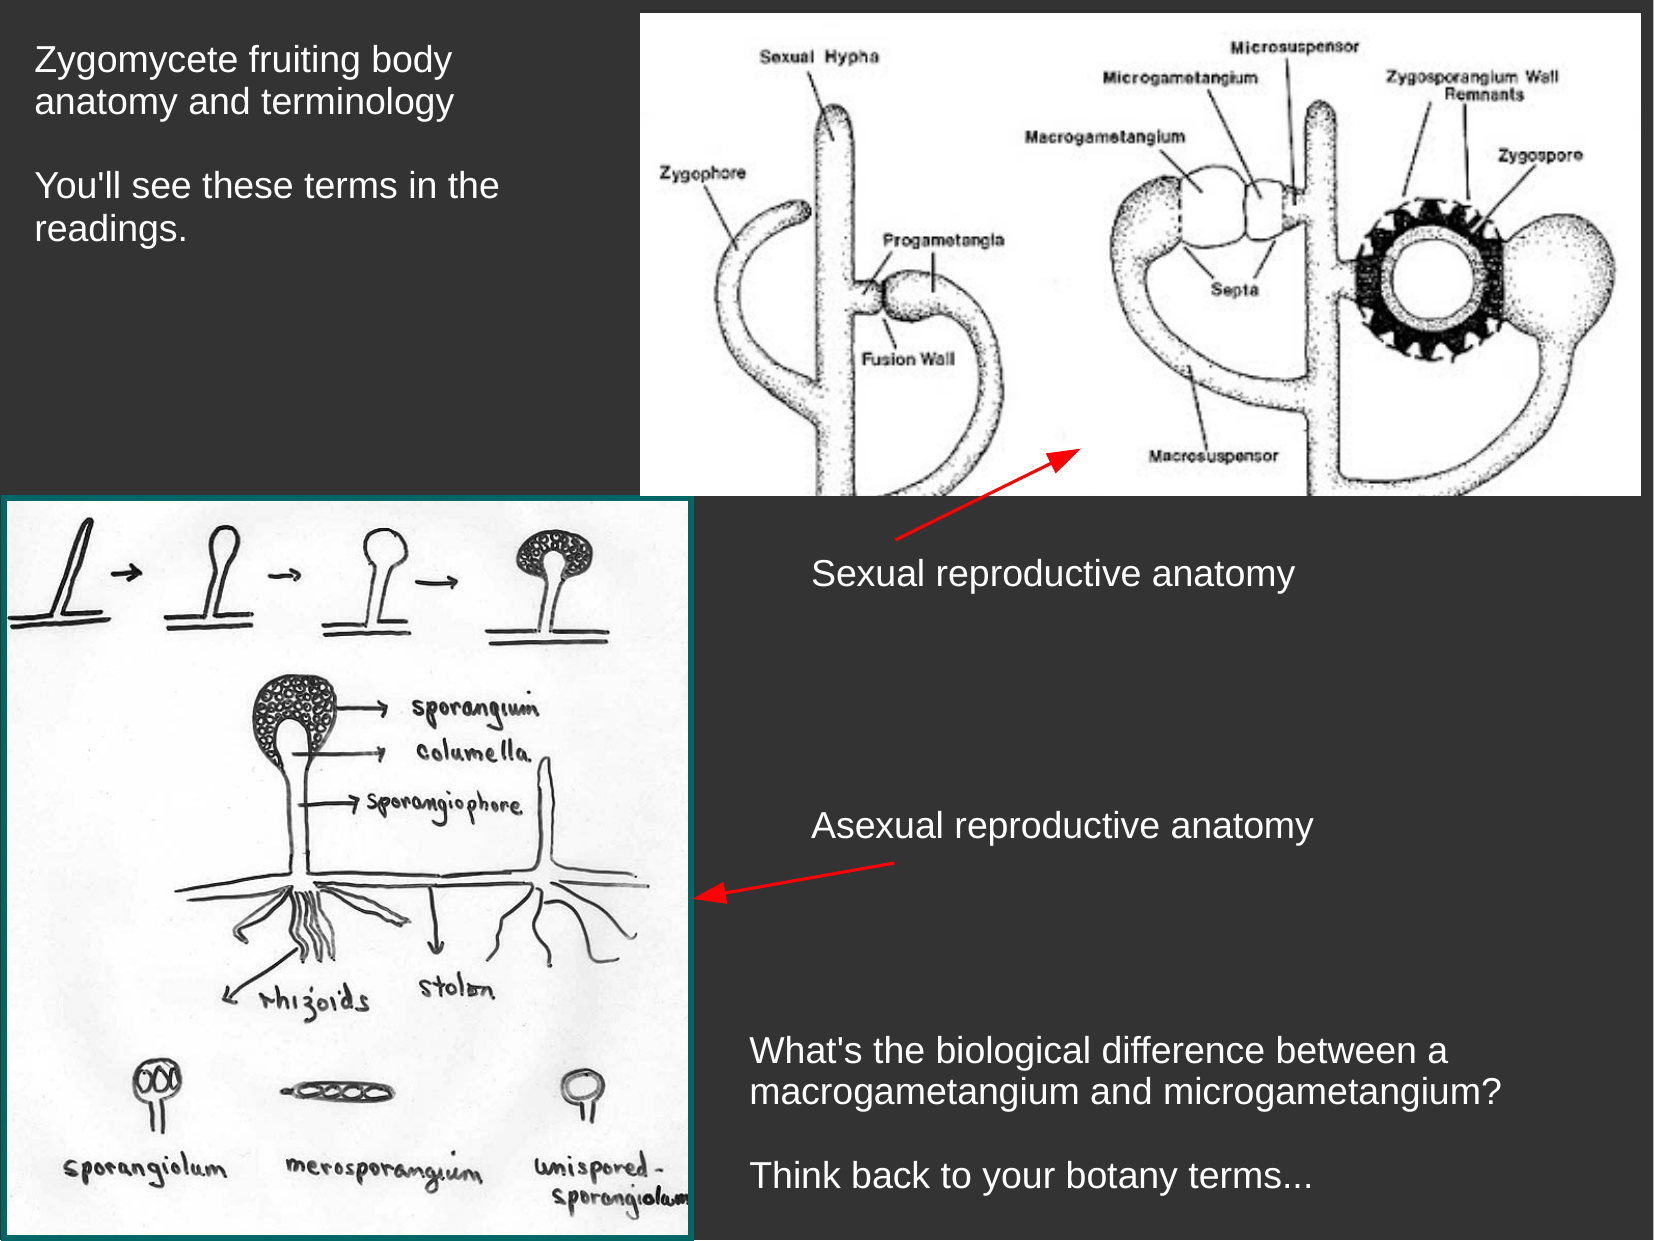

Zygomycete fruiting body anatomy and terminology
You'll see these terms in the readings.
Sexual reproductive anatomy
Asexual reproductive anatomy
What's the biological difference between a macrogametangium and microgametangium?
Think back to your botany terms...